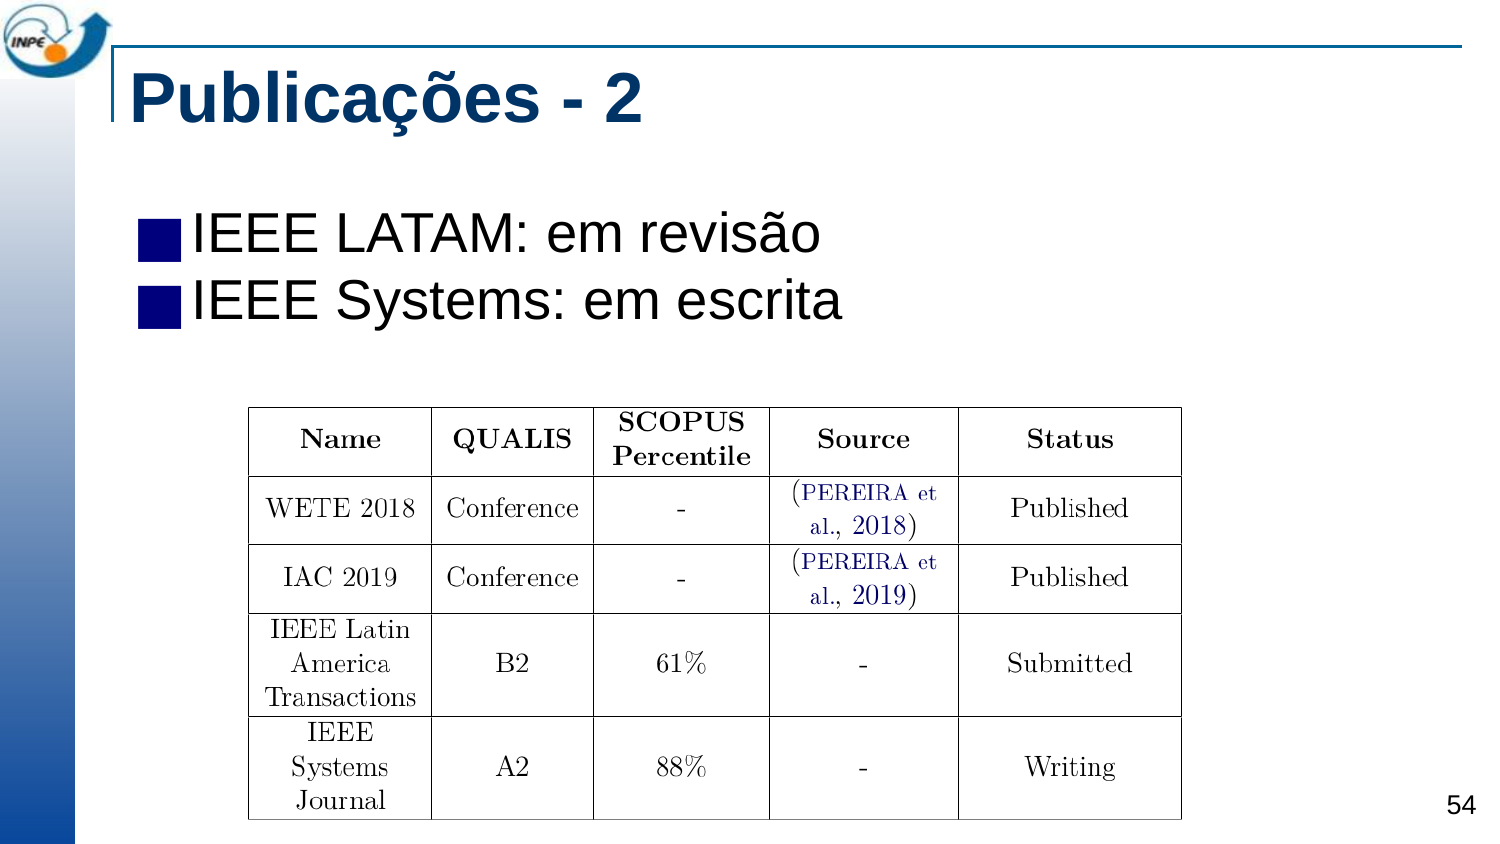

# Publicações - 2
IEEE LATAM: em revisão
IEEE Systems: em escrita